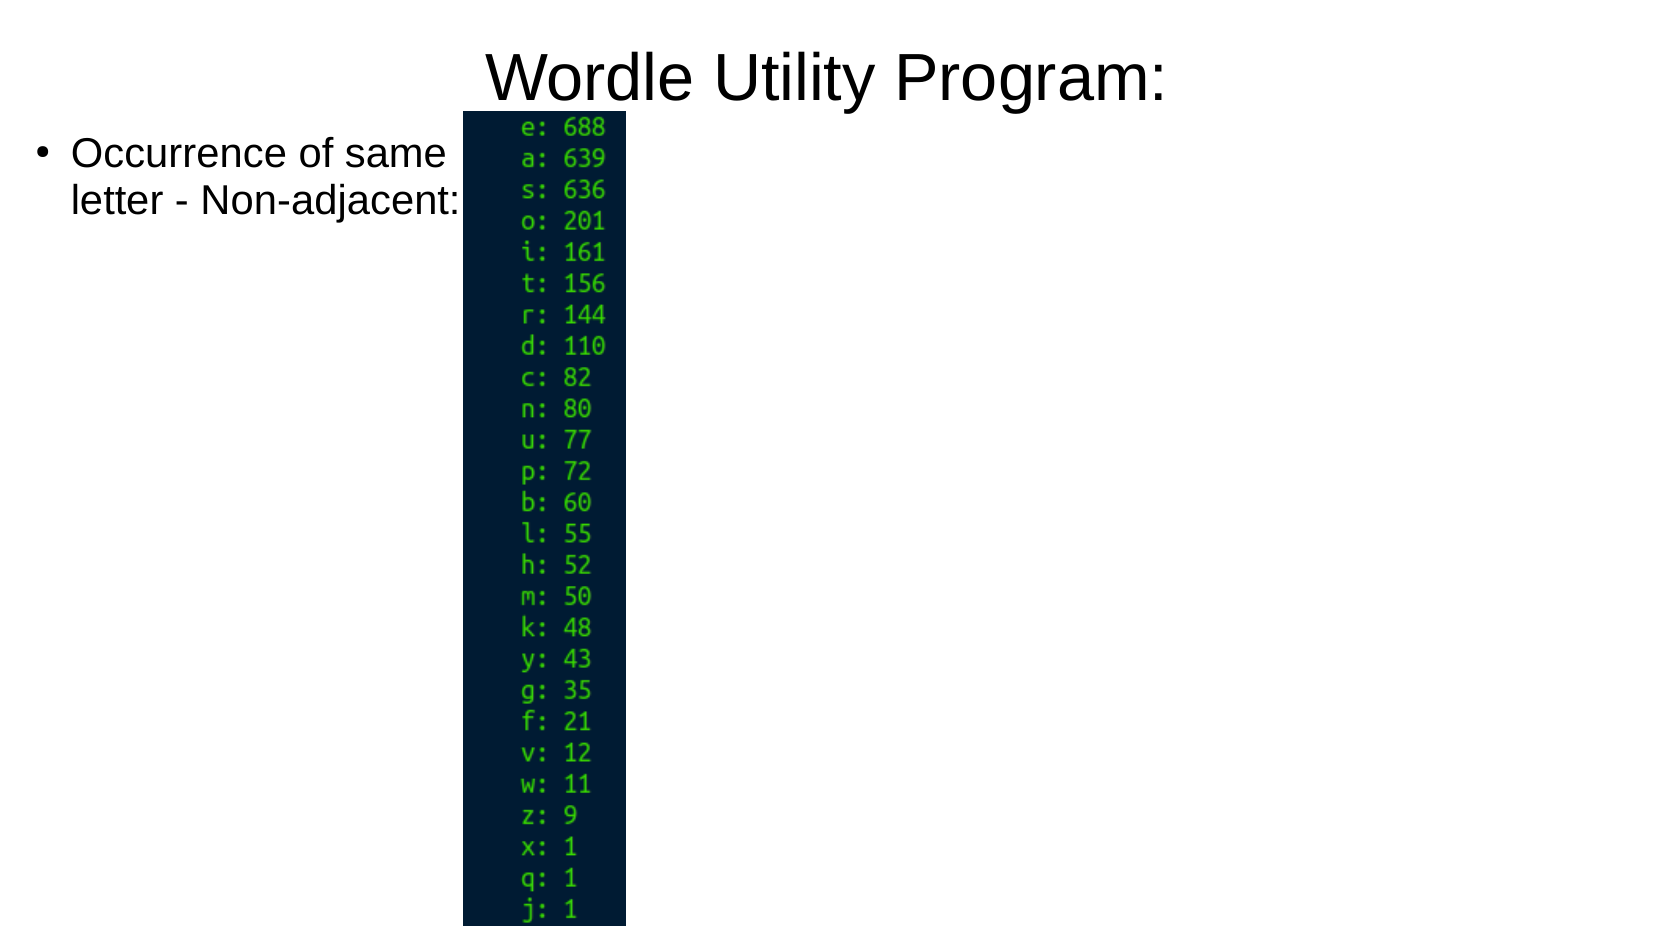

# Wordle Utility Program:
Occurrence of same letter - Non-adjacent: